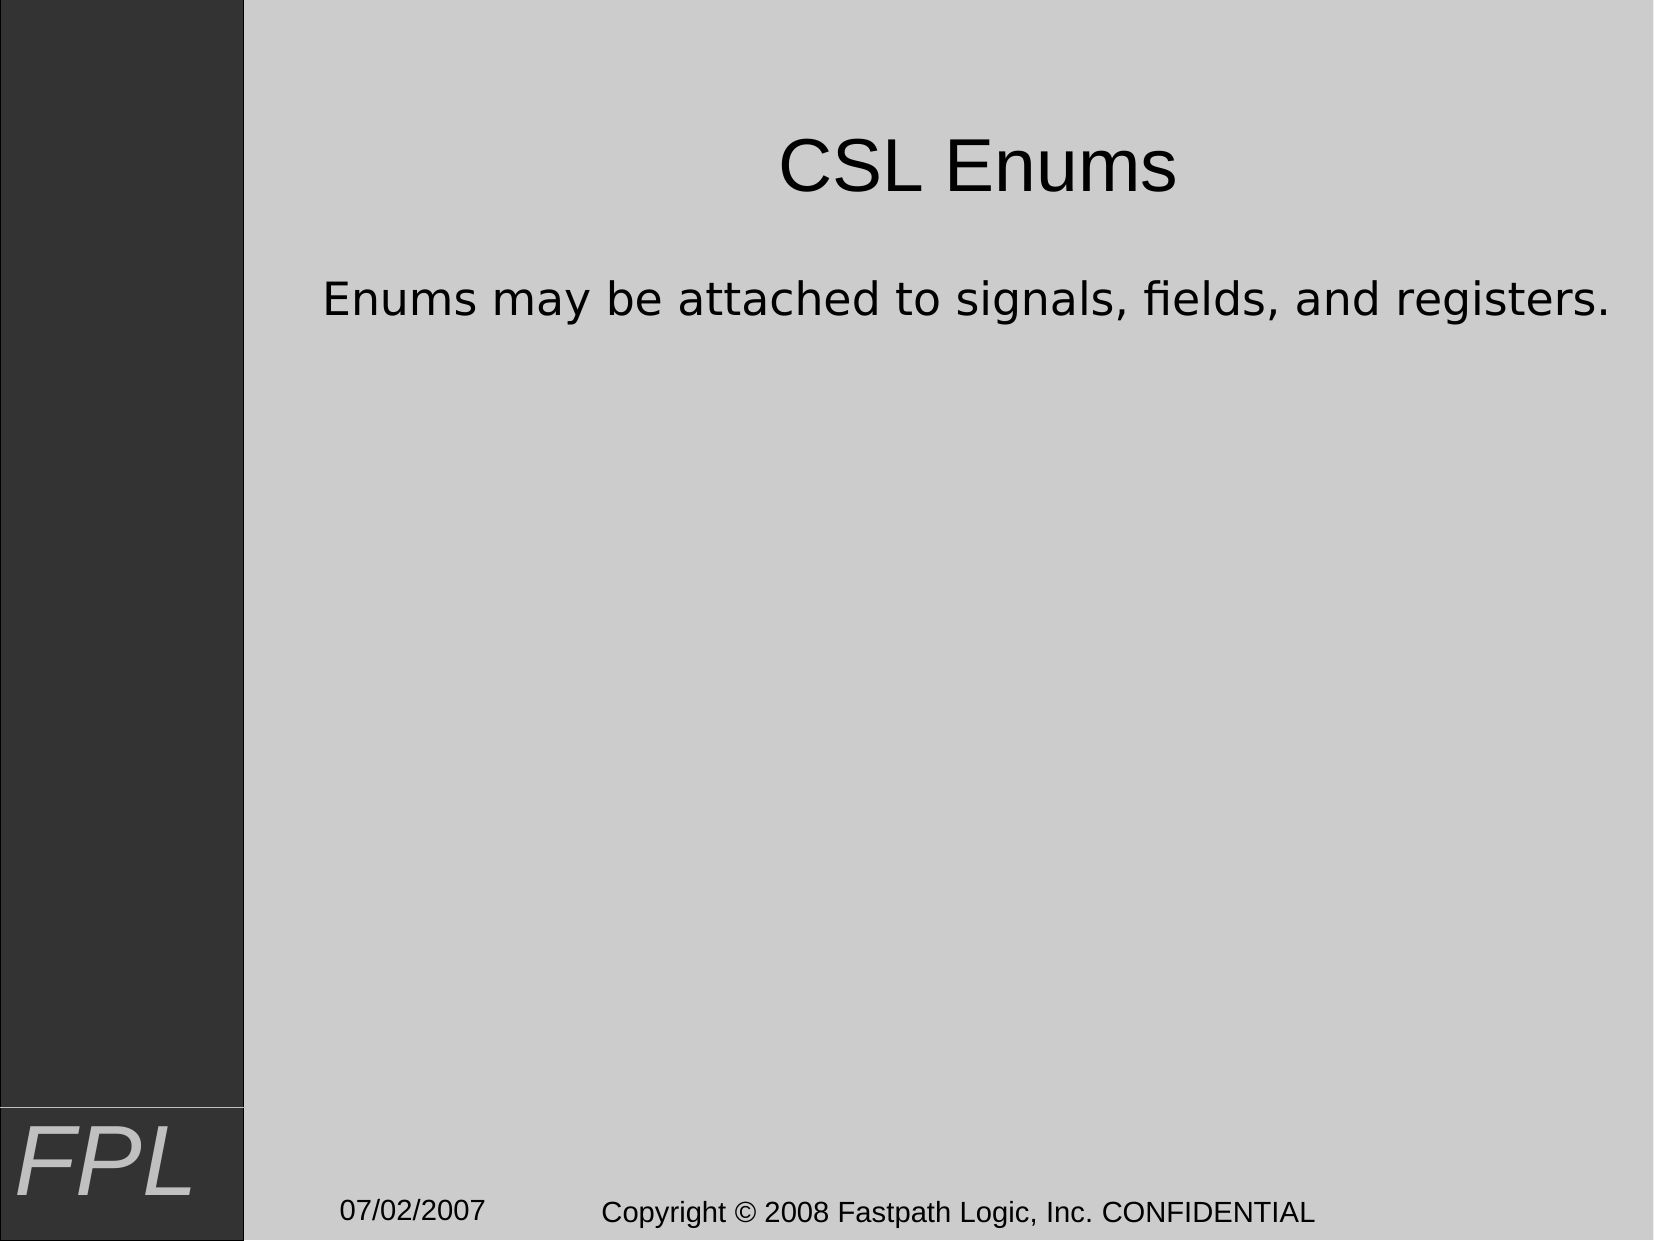

# CSL Enums
Enums may be attached to signals, fields, and registers.
07/02/2007
© 2007 FASTPATH LOGIC INC.